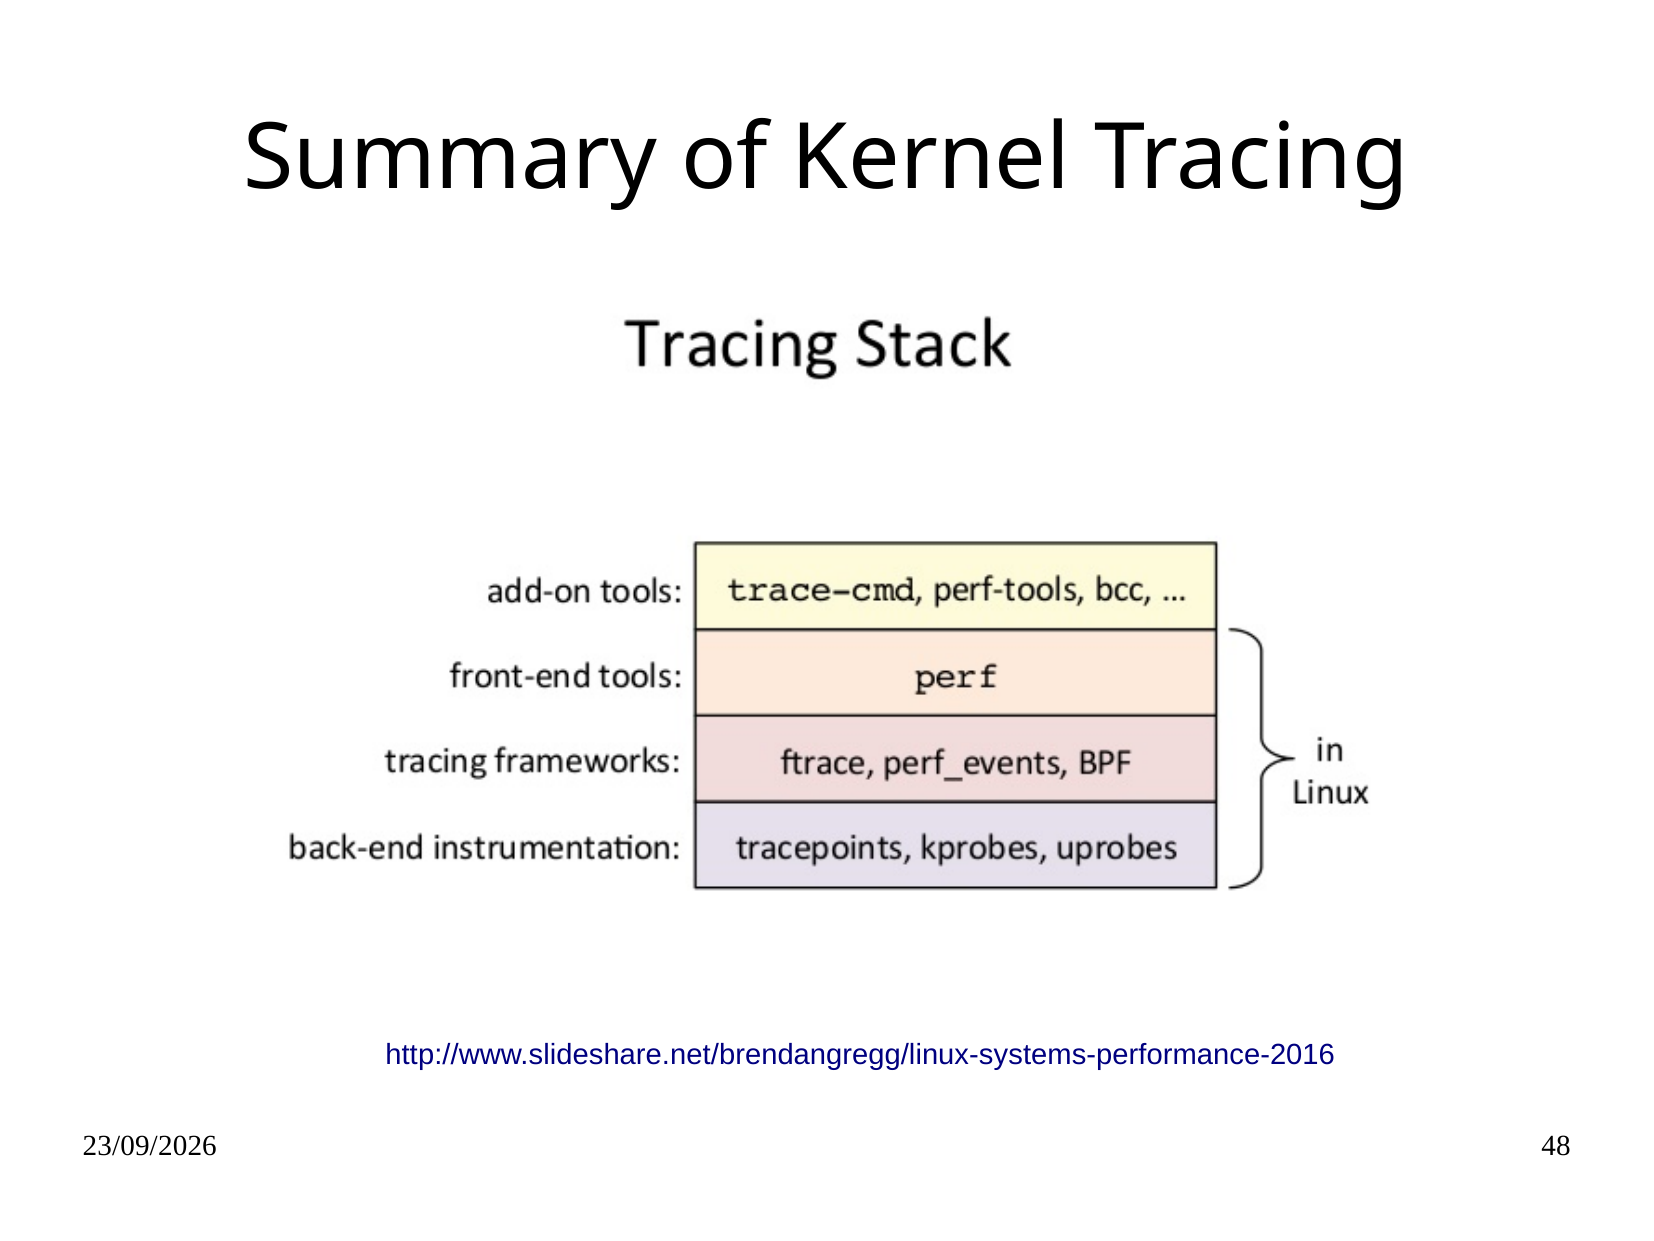

# Summary of Kernel Tracing
http://www.slideshare.net/brendangregg/linux-systems-performance-2016
48